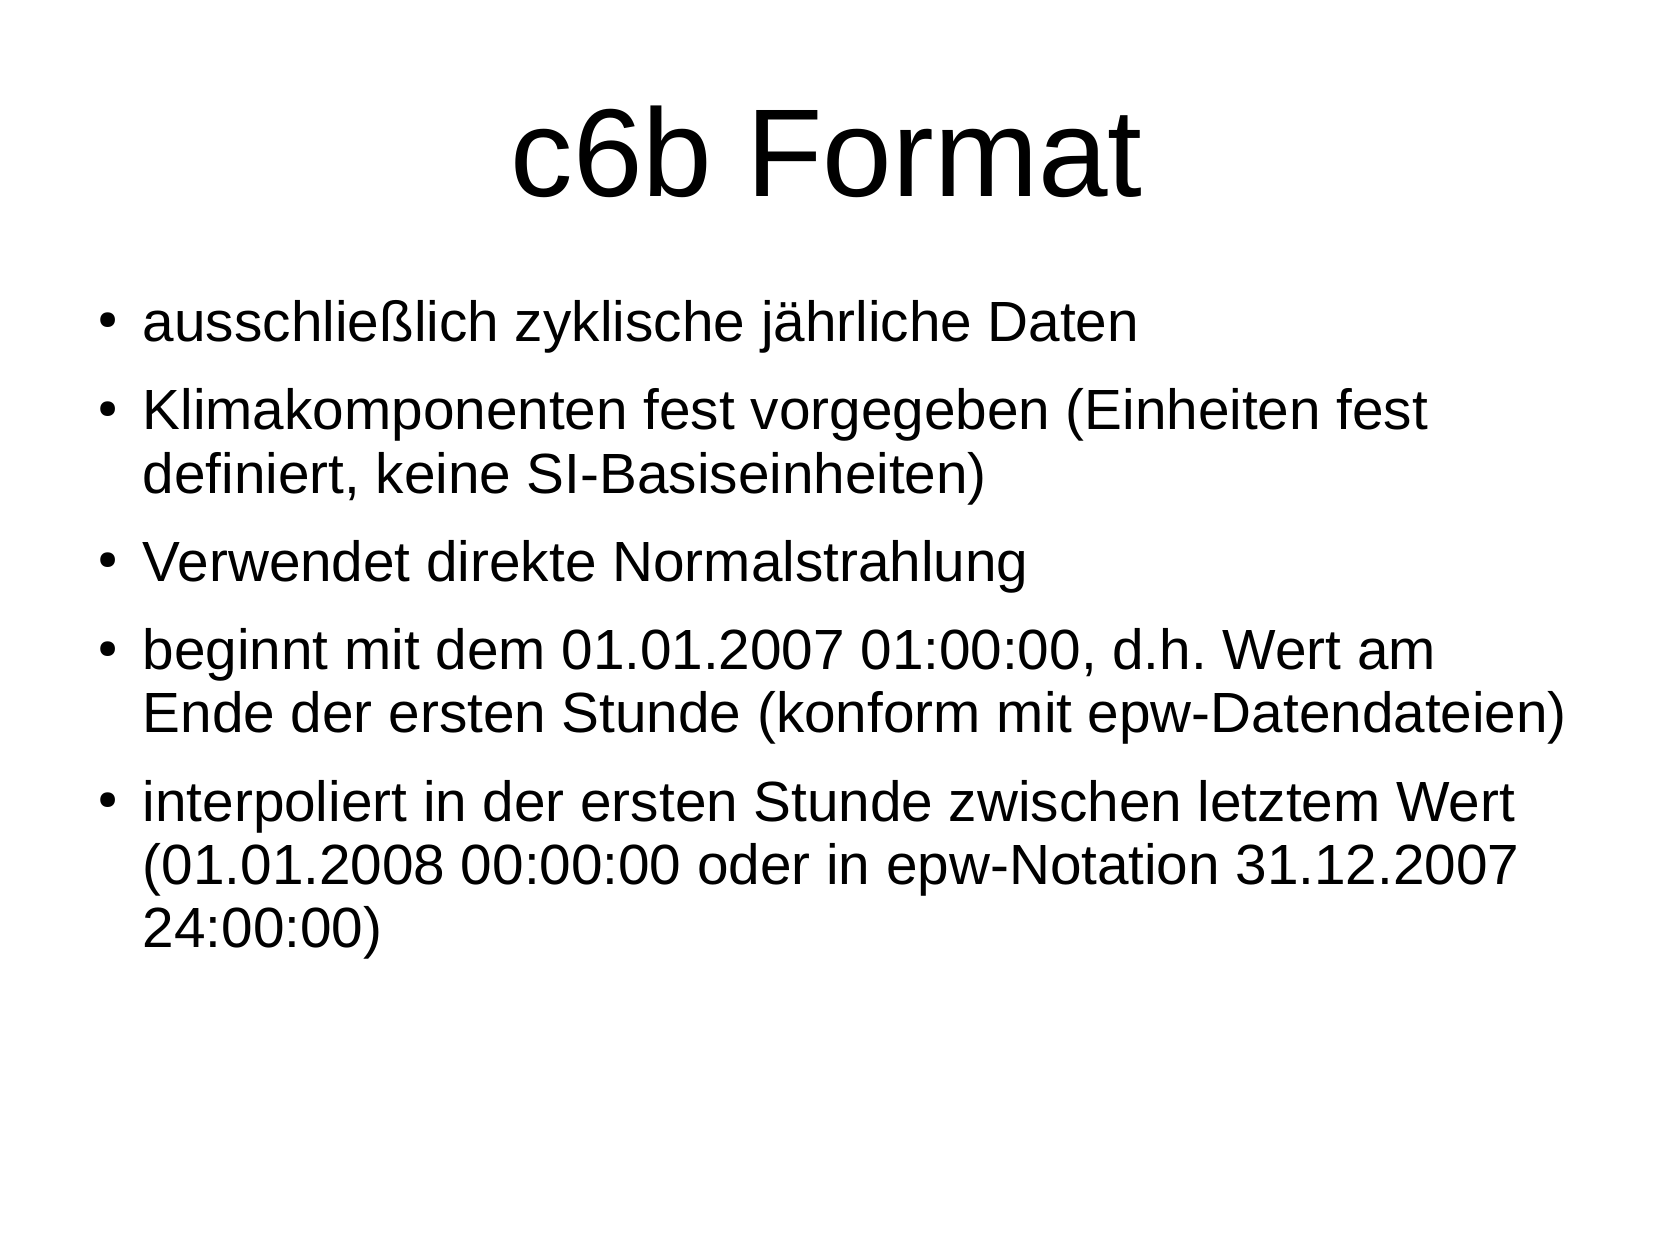

# c6b Format
ausschließlich zyklische jährliche Daten
Klimakomponenten fest vorgegeben (Einheiten fest definiert, keine SI-Basiseinheiten)
Verwendet direkte Normalstrahlung
beginnt mit dem 01.01.2007 01:00:00, d.h. Wert am Ende der ersten Stunde (konform mit epw-Datendateien)
interpoliert in der ersten Stunde zwischen letztem Wert (01.01.2008 00:00:00 oder in epw-Notation 31.12.2007 24:00:00)